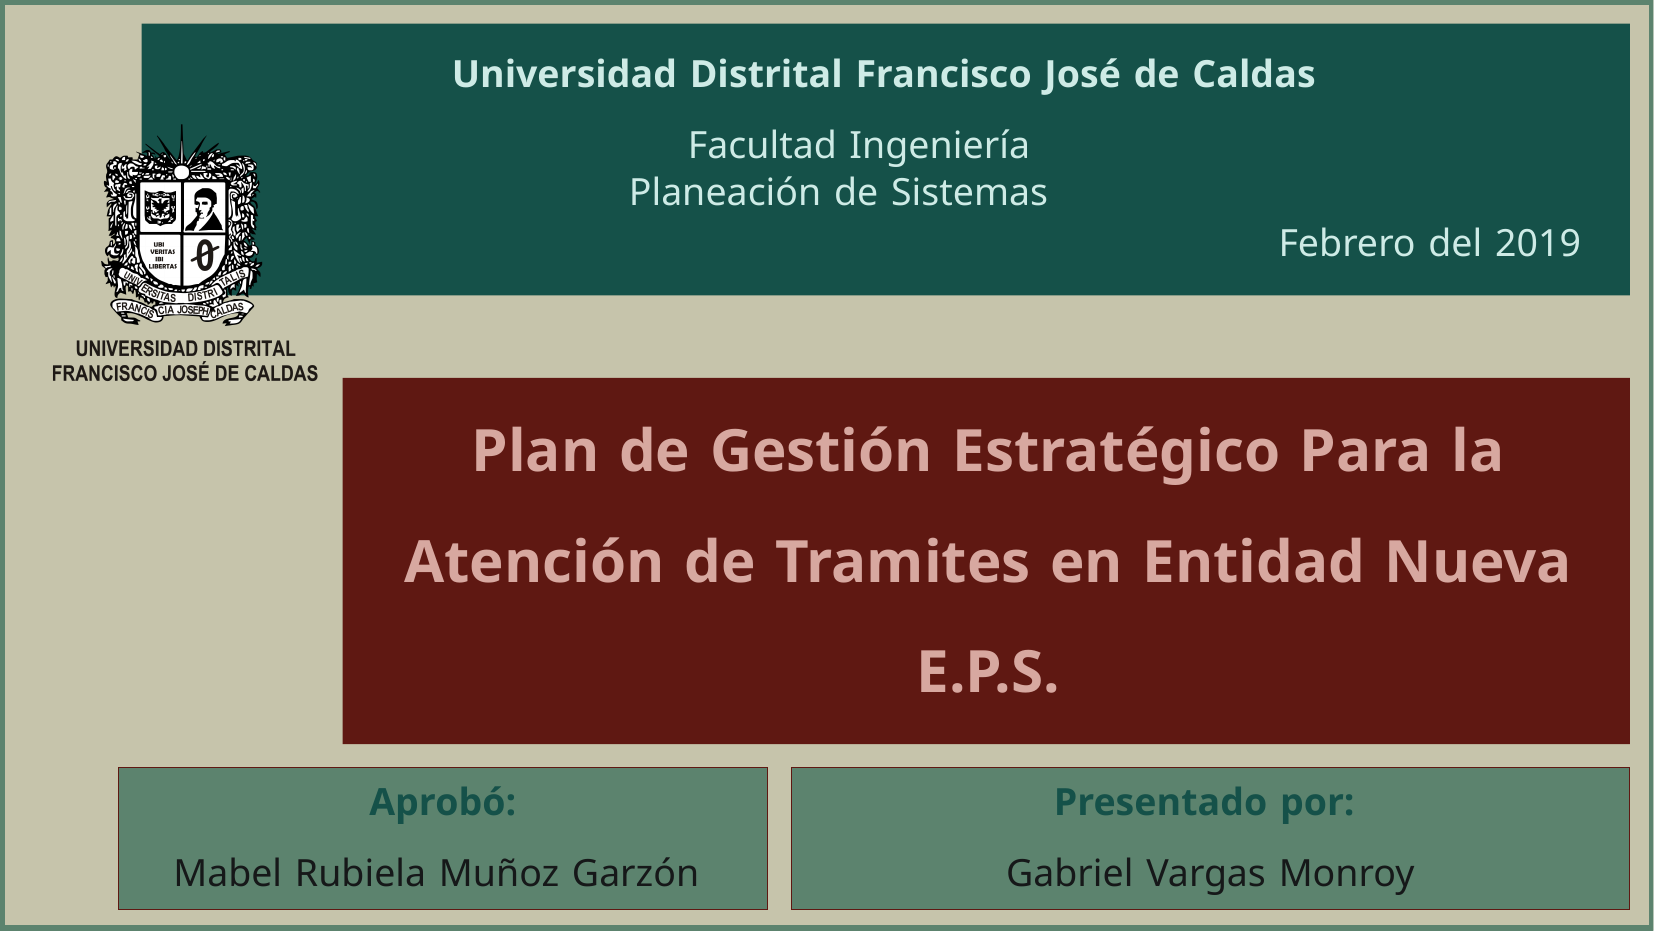

Universidad Distrital Francisco José de Caldas
Facultad Ingeniería
Planeación de Sistemas
Febrero del 2019
Plan de Gestión Estratégico Para la Atención de Tramites en Entidad Nueva E.P.S.
Aprobó:
Mabel Rubiela Muñoz Garzón
Presentado por:
Gabriel Vargas Monroy